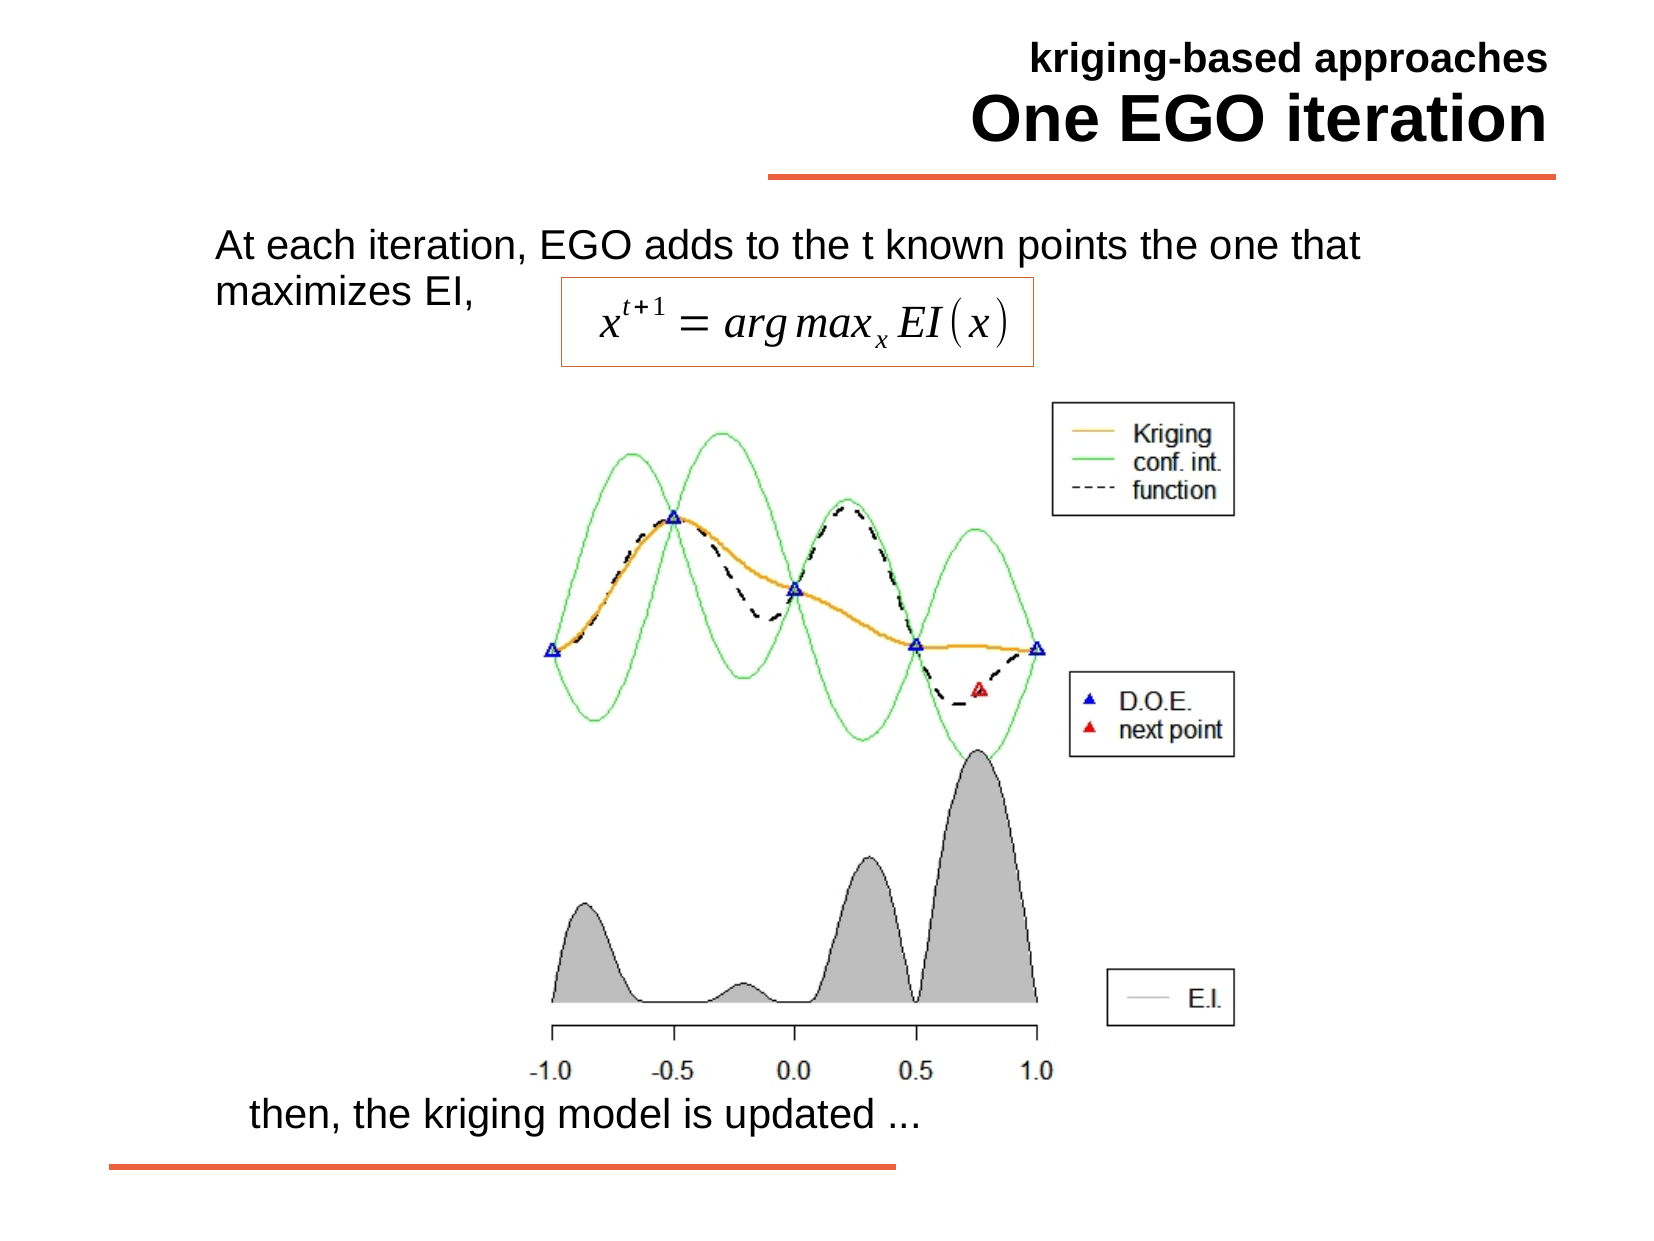

kriging-based approaches
One EGO iteration
At each iteration, EGO adds to the t known points the one that maximizes EI,
then, the kriging model is updated ...